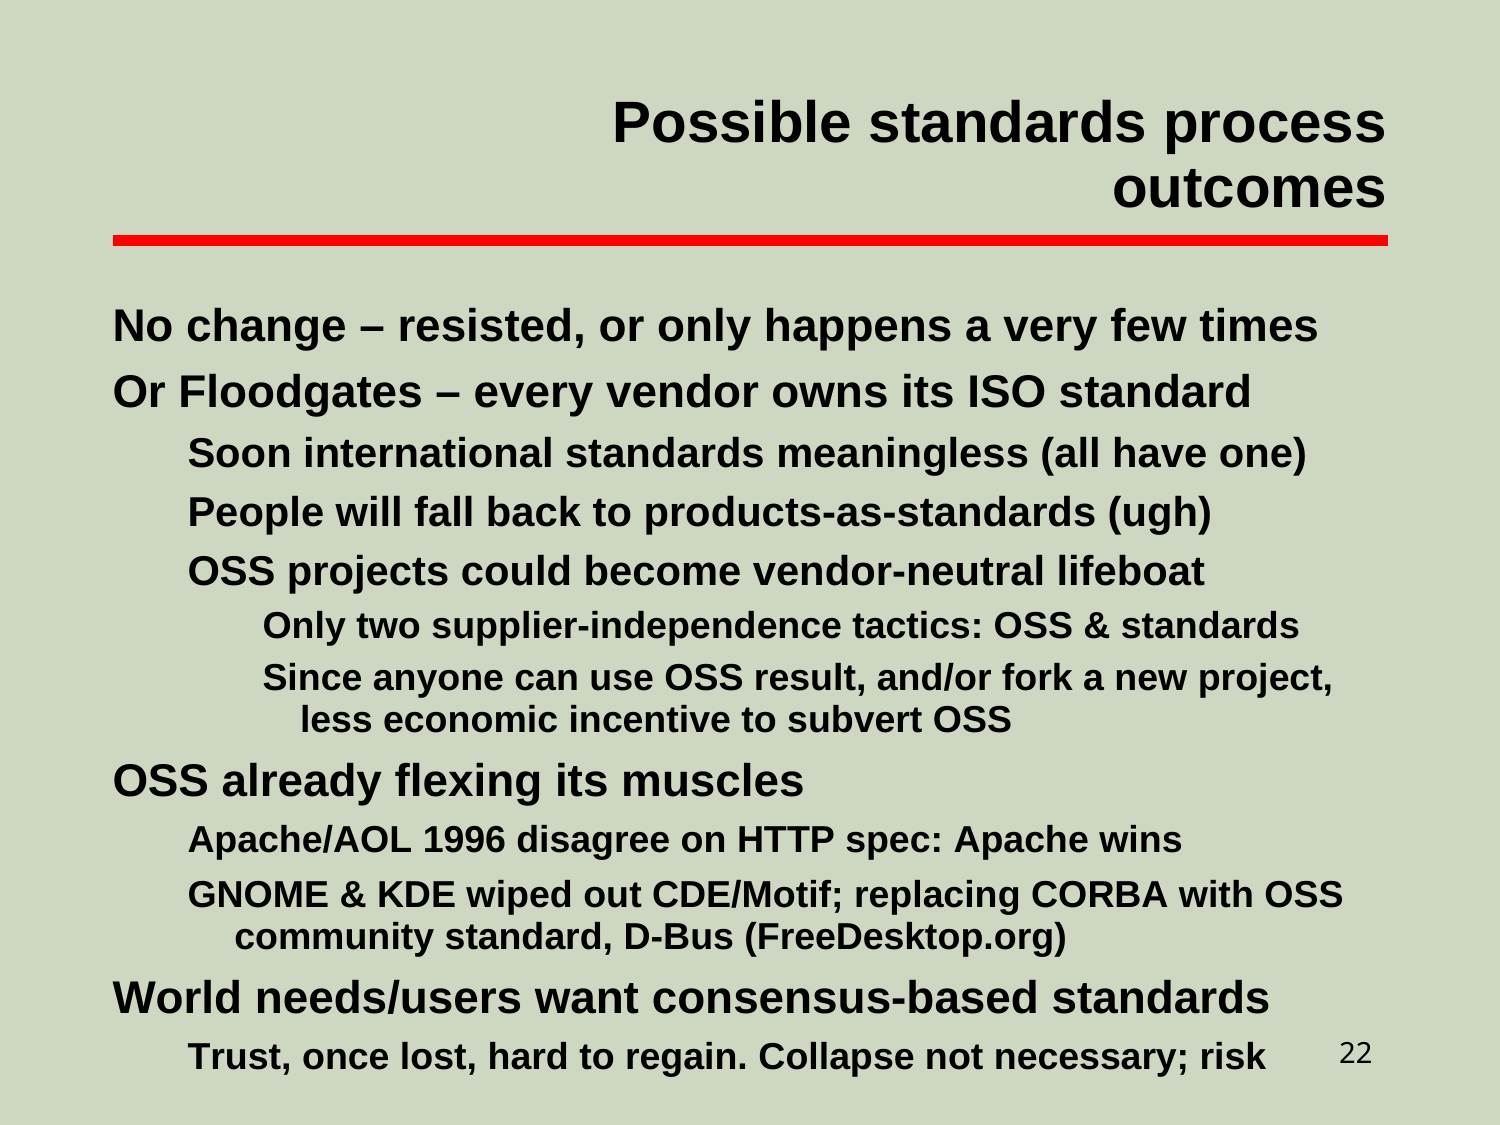

# Possible standards process outcomes
No change – resisted, or only happens a very few times
Or Floodgates – every vendor owns its ISO standard
Soon international standards meaningless (all have one)
People will fall back to products-as-standards (ugh)
OSS projects could become vendor-neutral lifeboat
Only two supplier-independence tactics: OSS & standards
Since anyone can use OSS result, and/or fork a new project, less economic incentive to subvert OSS
OSS already flexing its muscles
Apache/AOL 1996 disagree on HTTP spec: Apache wins
GNOME & KDE wiped out CDE/Motif; replacing CORBA with OSS community standard, D-Bus (FreeDesktop.org)
World needs/users want consensus-based standards
Trust, once lost, hard to regain. Collapse not necessary; risk